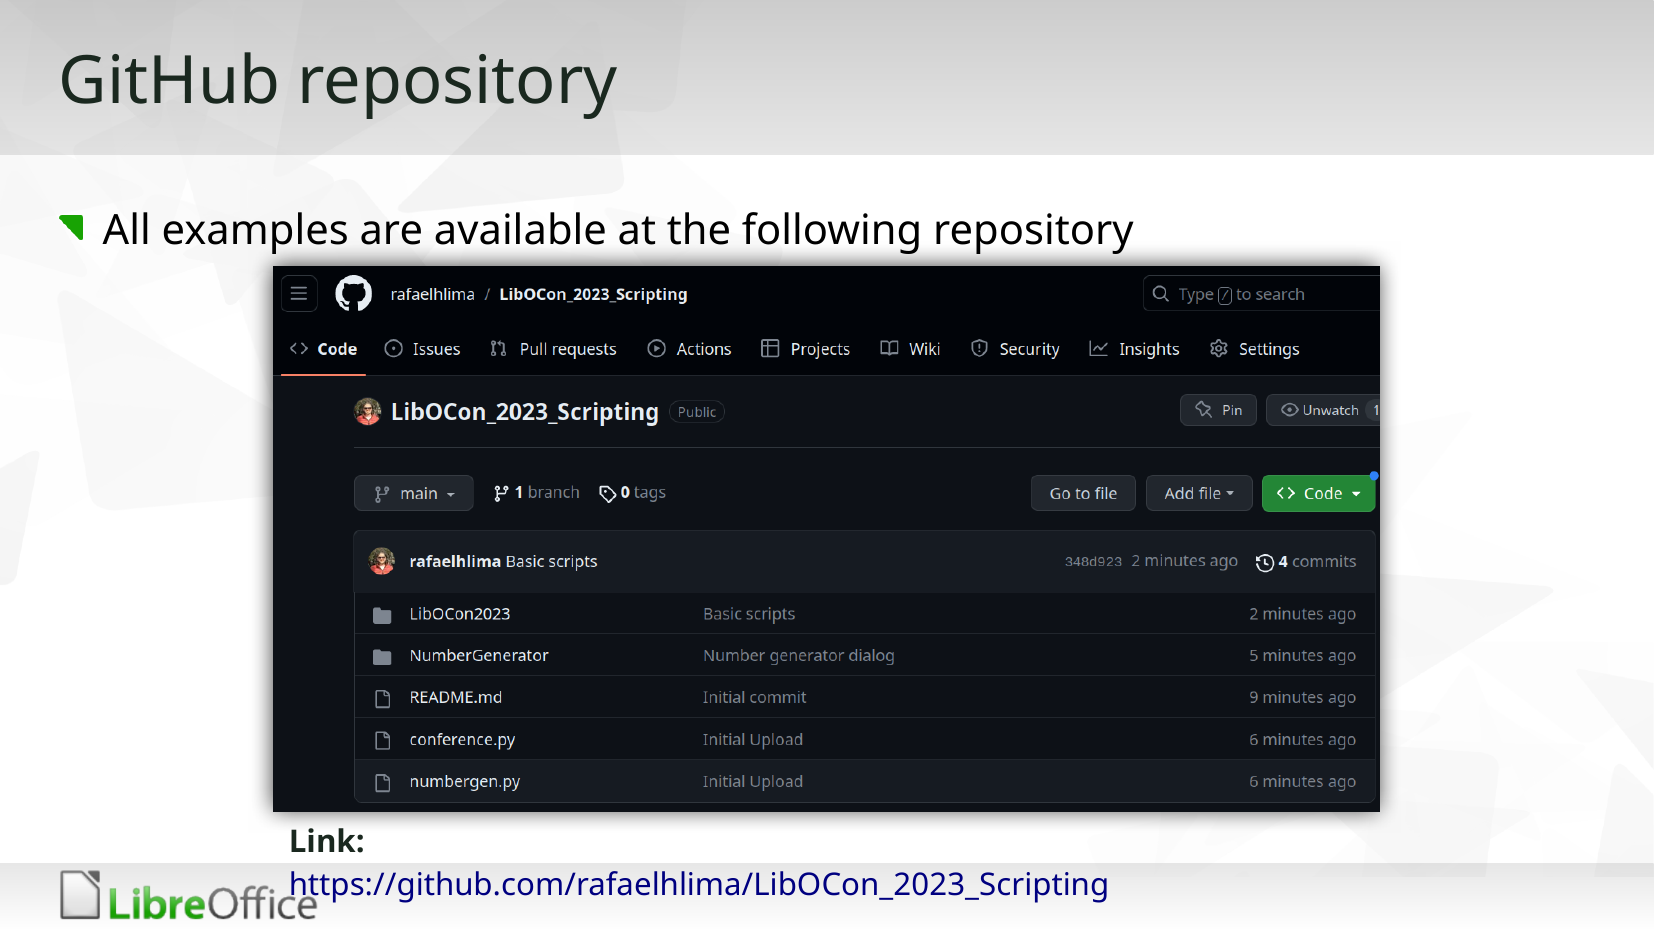

# GitHub repository
All examples are available at the following repository
Link: https://github.com/rafaelhlima/LibOCon_2023_Scripting